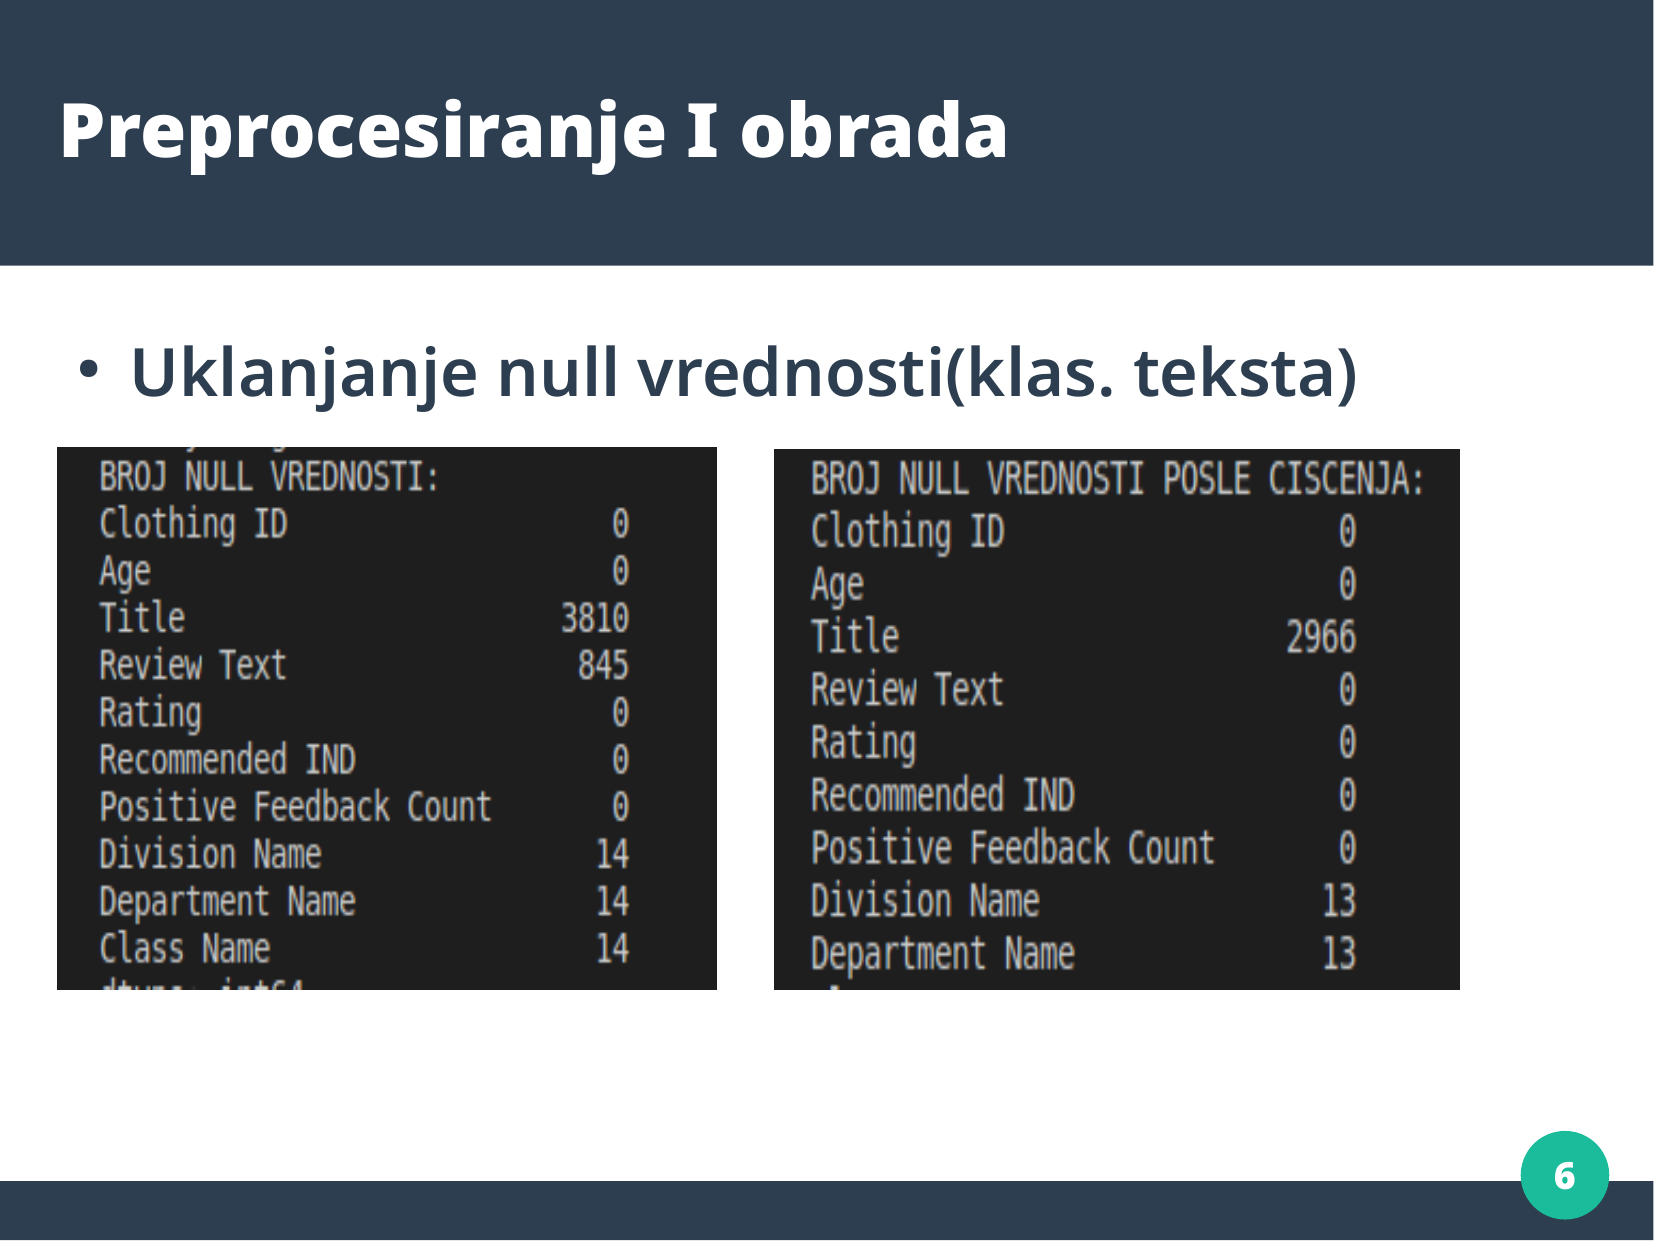

# Preprocesiranje I obrada
Uklanjanje null vrednosti(klas. teksta)
6